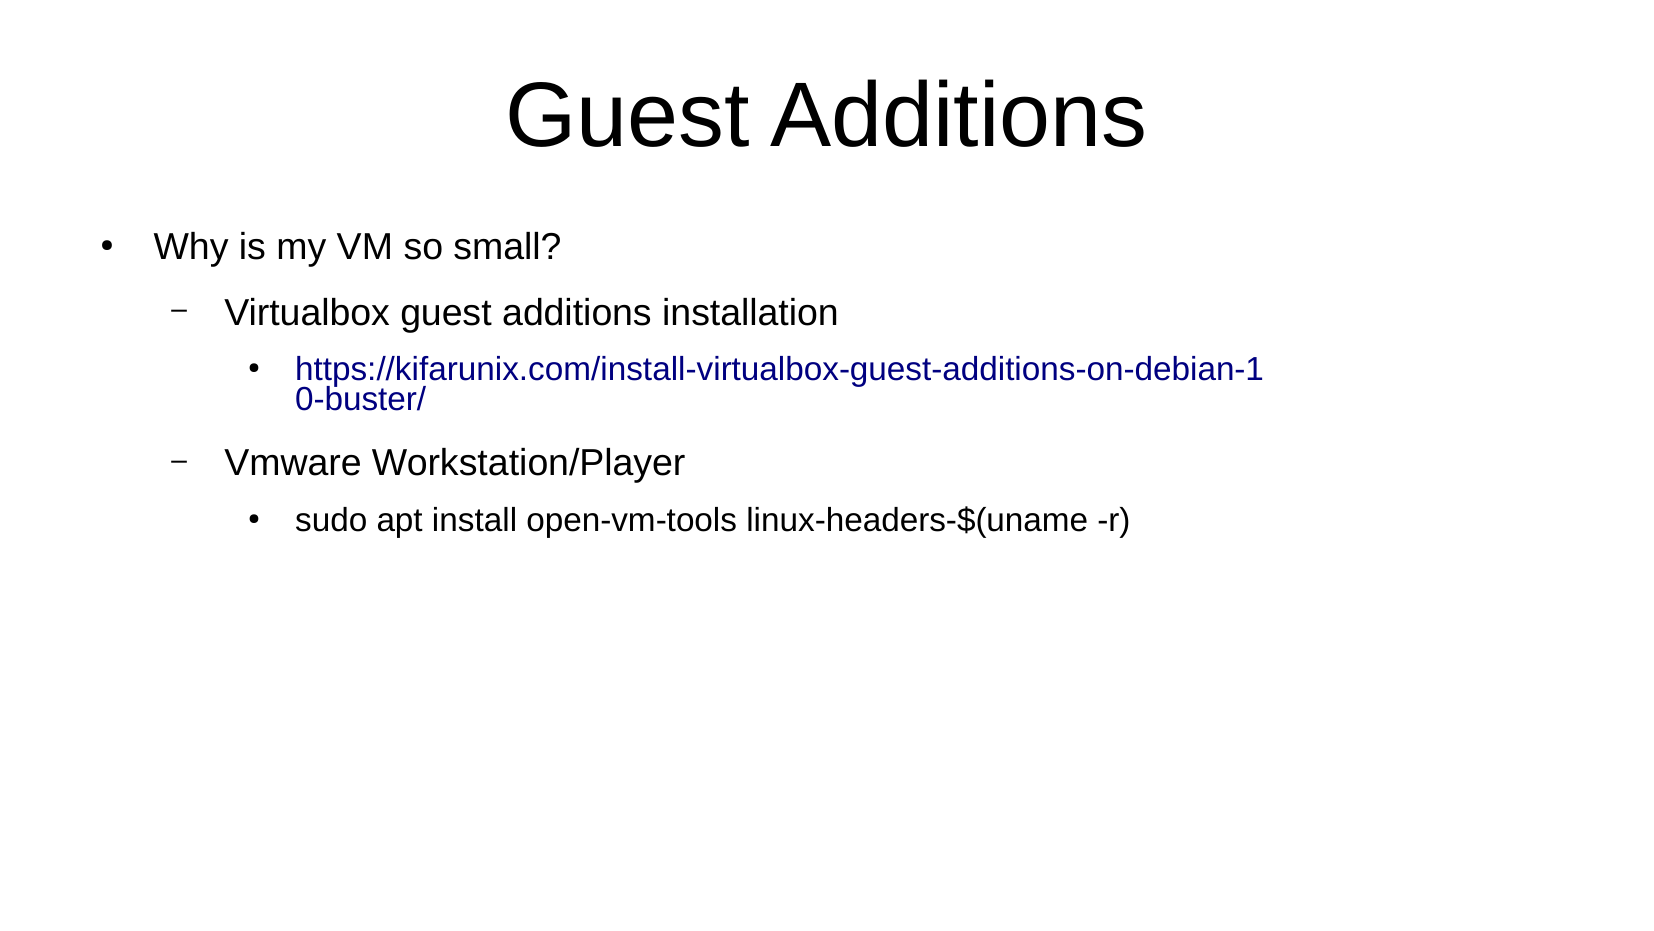

# Guest Additions
Why is my VM so small?
Virtualbox guest additions installation
https://kifarunix.com/install-virtualbox-guest-additions-on-debian-10-buster/
Vmware Workstation/Player
sudo apt install open-vm-tools linux-headers-$(uname -r)